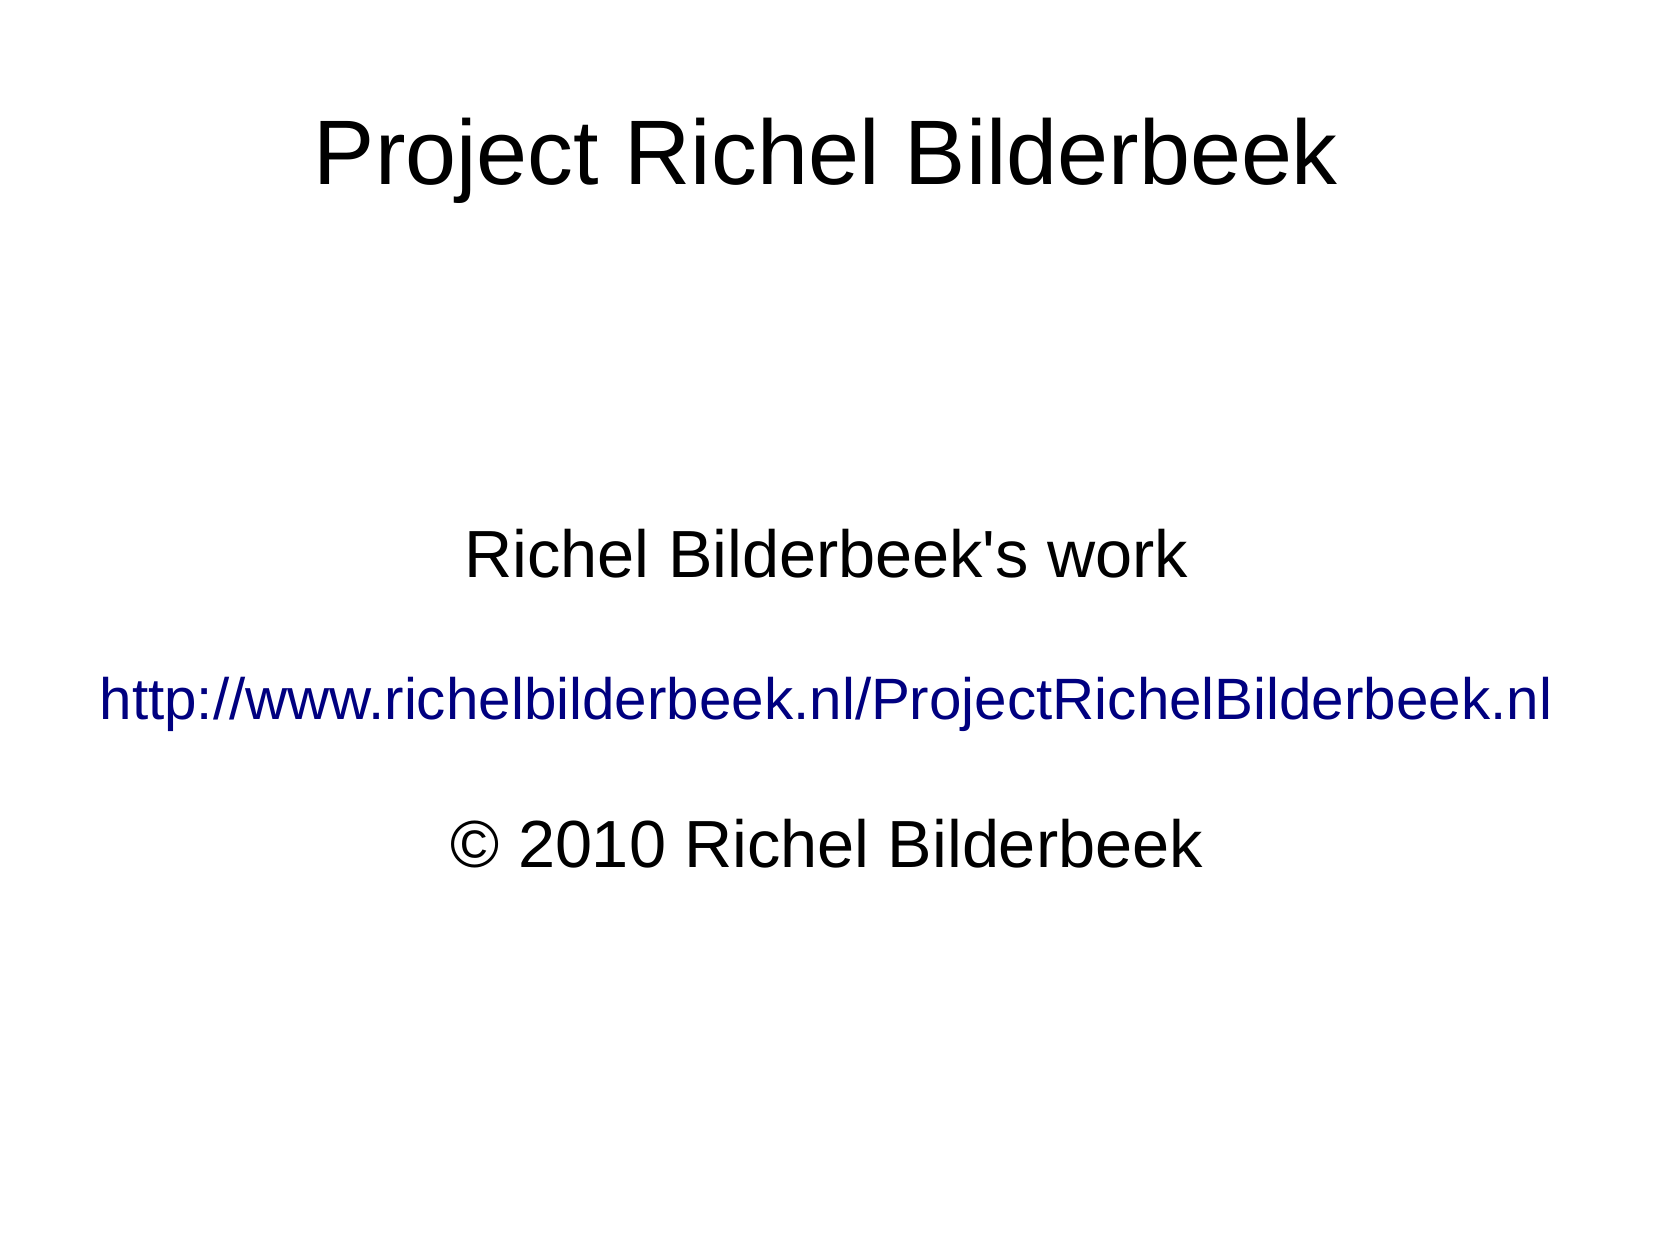

# Project Richel Bilderbeek
Richel Bilderbeek's work
http://www.richelbilderbeek.nl/ProjectRichelBilderbeek.nl
© 2010 Richel Bilderbeek